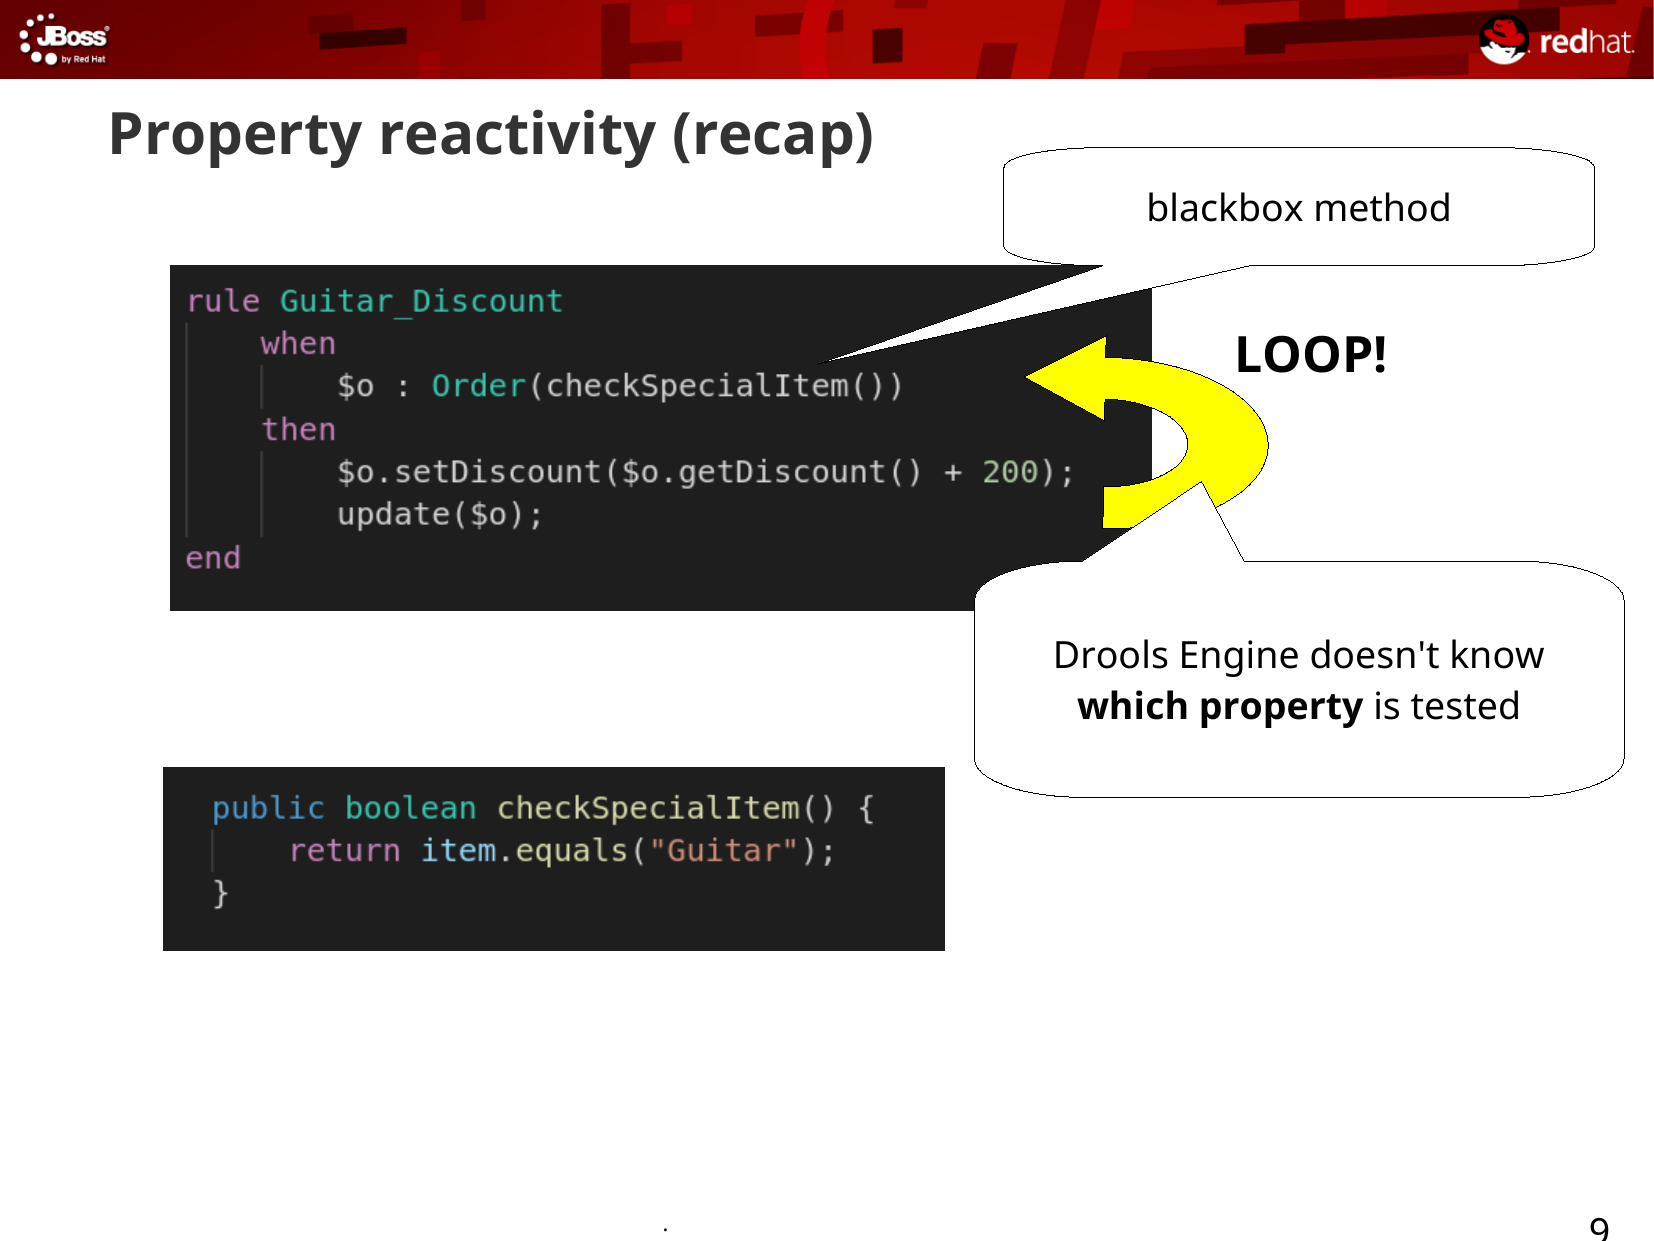

# Property reactivity (recap)
blackbox method
LOOP!
Drools Engine doesn't know
which property is tested